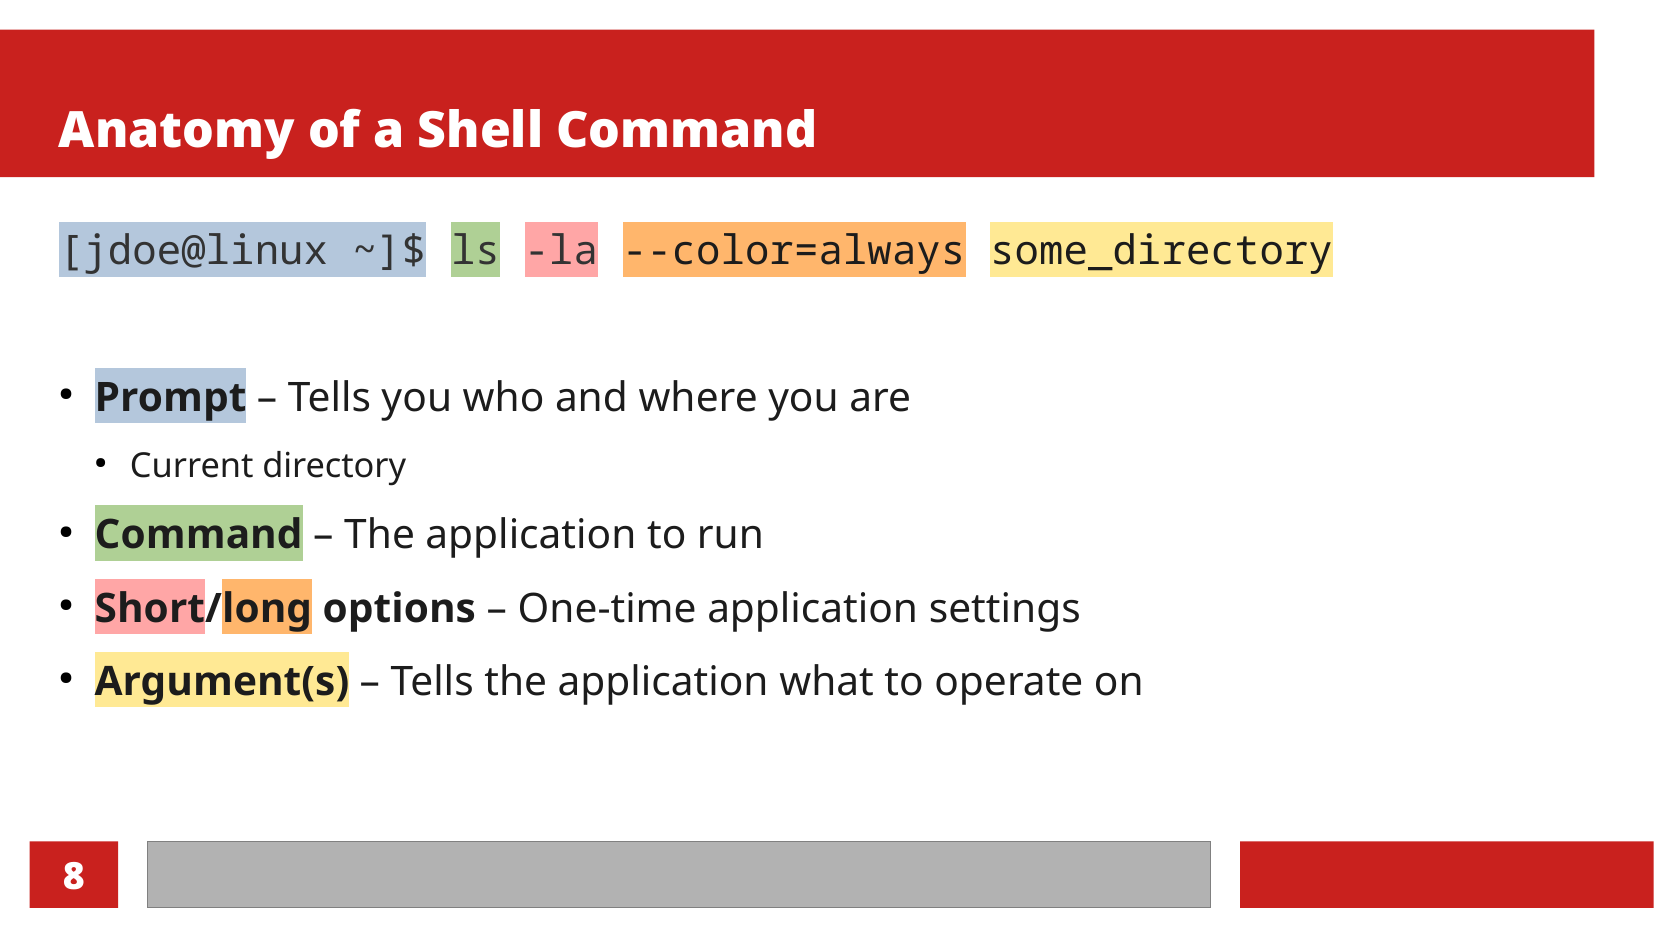

# Anatomy of a Shell Command
[jdoe@linux ~]$ ls -la --color=always some_directory
Prompt – Tells you who and where you are
Current directory
Command – The application to run
Short/long options – One-time application settings
Argument(s) – Tells the application what to operate on
8